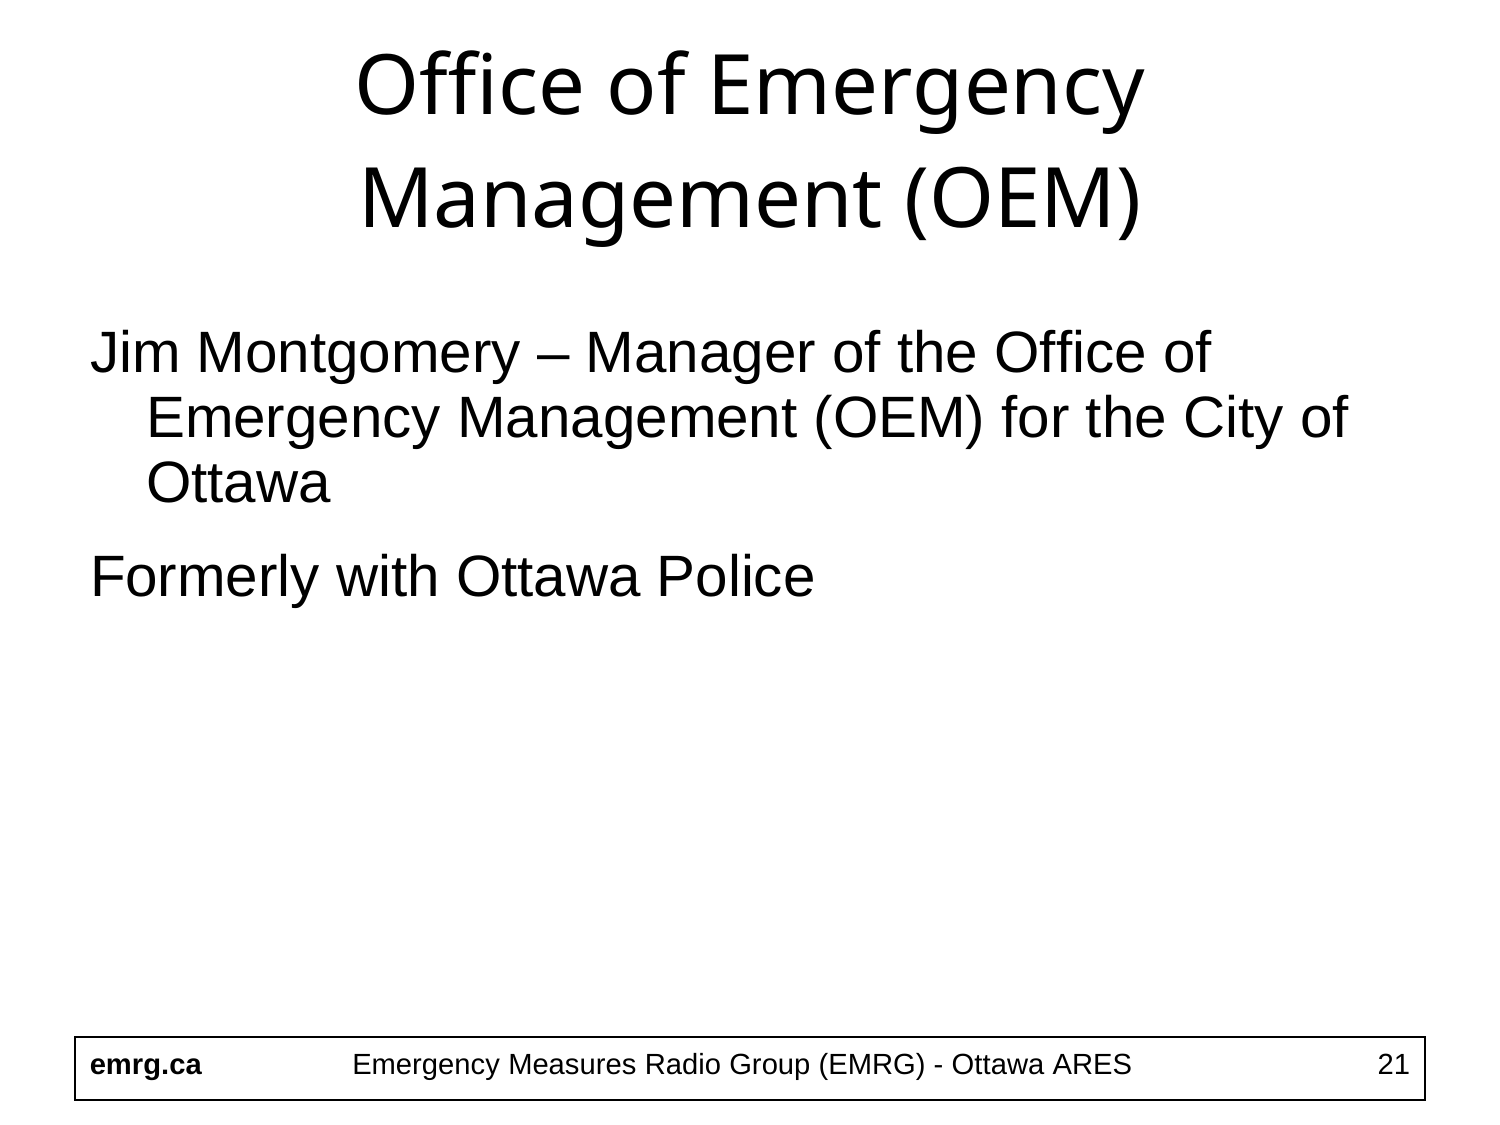

# Office of Emergency Management (OEM)
Jim Montgomery – Manager of the Office of Emergency Management (OEM) for the City of Ottawa
Formerly with Ottawa Police
Emergency Measures Radio Group (EMRG) - Ottawa ARES